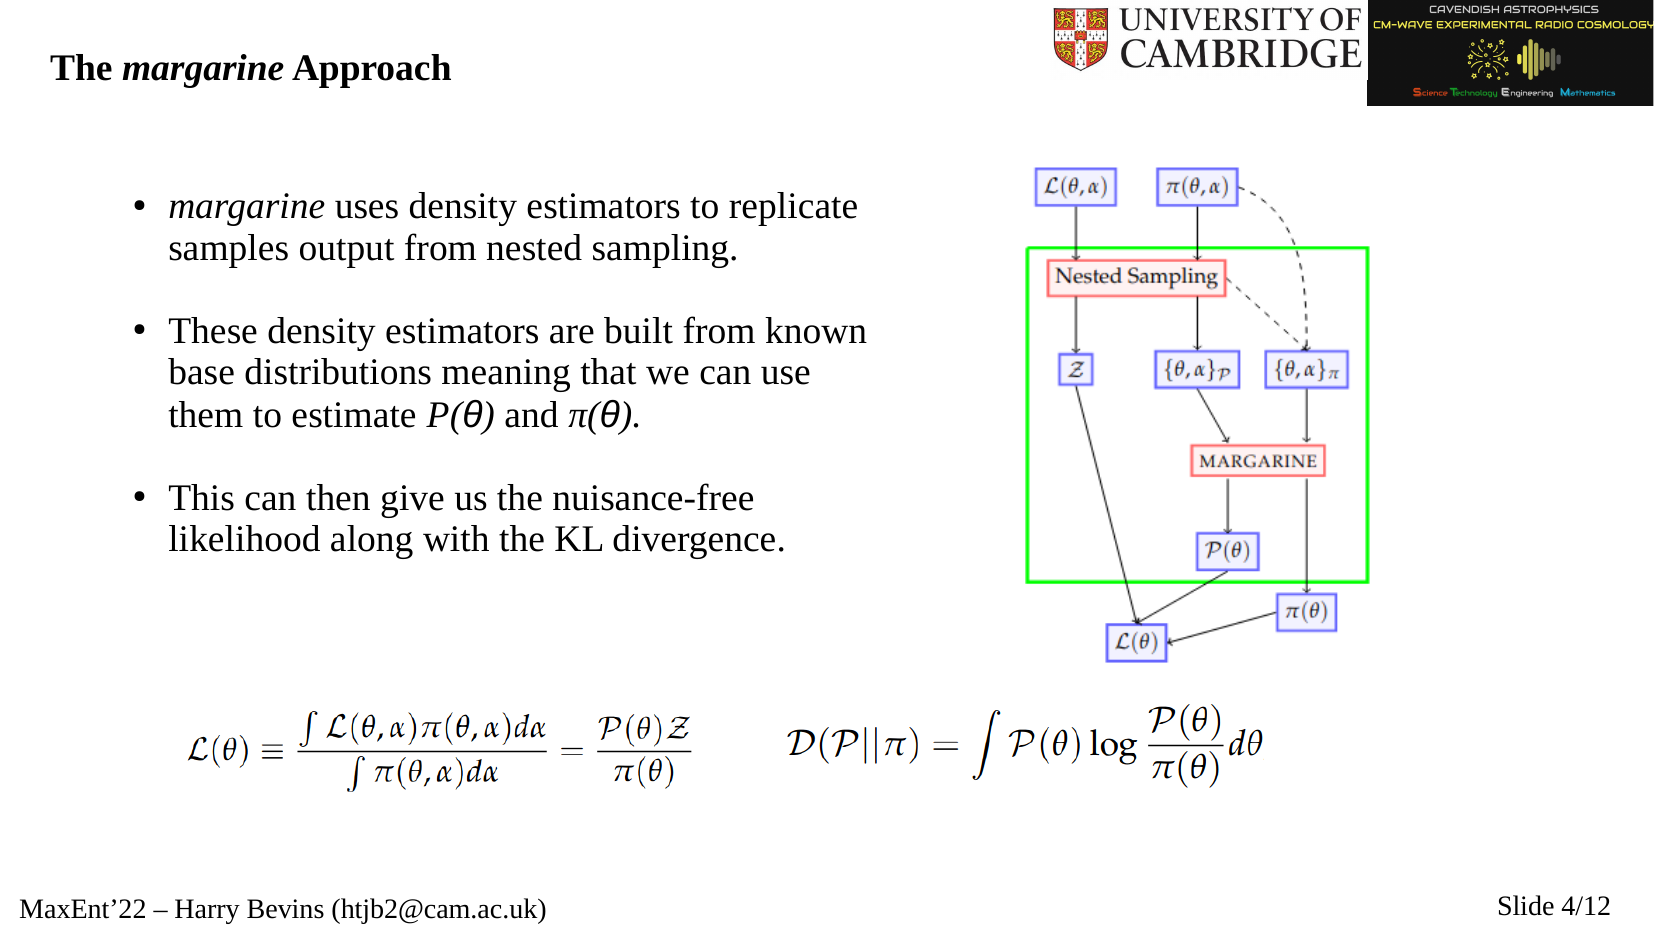

The margarine Approach
margarine uses density estimators to replicate samples output from nested sampling.
These density estimators are built from known base distributions meaning that we can use them to estimate P(θ) and π(θ).
This can then give us the nuisance-free likelihood along with the KL divergence.
Slide 4/12
MaxEnt’22 – Harry Bevins (htjb2@cam.ac.uk)